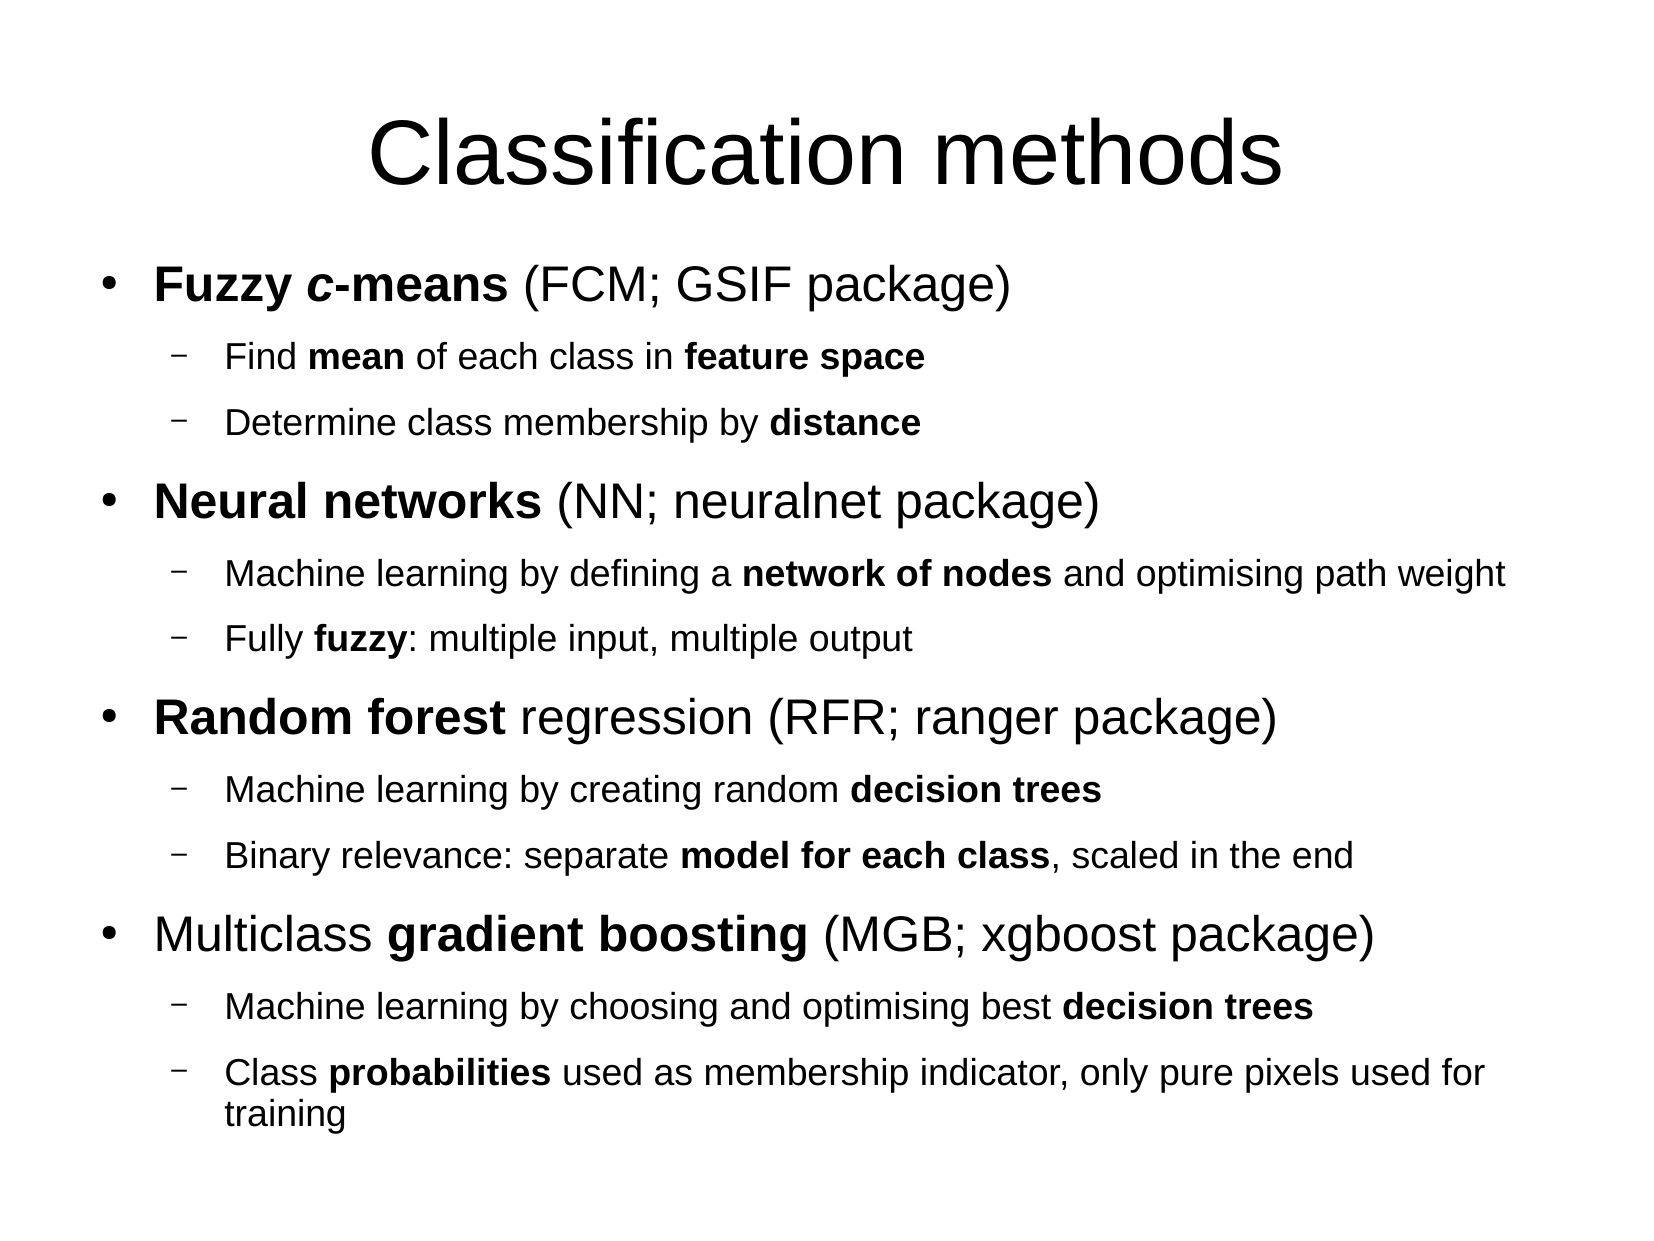

# Classification methods
Fuzzy c-means (FCM; GSIF package)
Find mean of each class in feature space
Determine class membership by distance
Neural networks (NN; neuralnet package)
Machine learning by defining a network of nodes and optimising path weight
Fully fuzzy: multiple input, multiple output
Random forest regression (RFR; ranger package)
Machine learning by creating random decision trees
Binary relevance: separate model for each class, scaled in the end
Multiclass gradient boosting (MGB; xgboost package)
Machine learning by choosing and optimising best decision trees
Class probabilities used as membership indicator, only pure pixels used for training